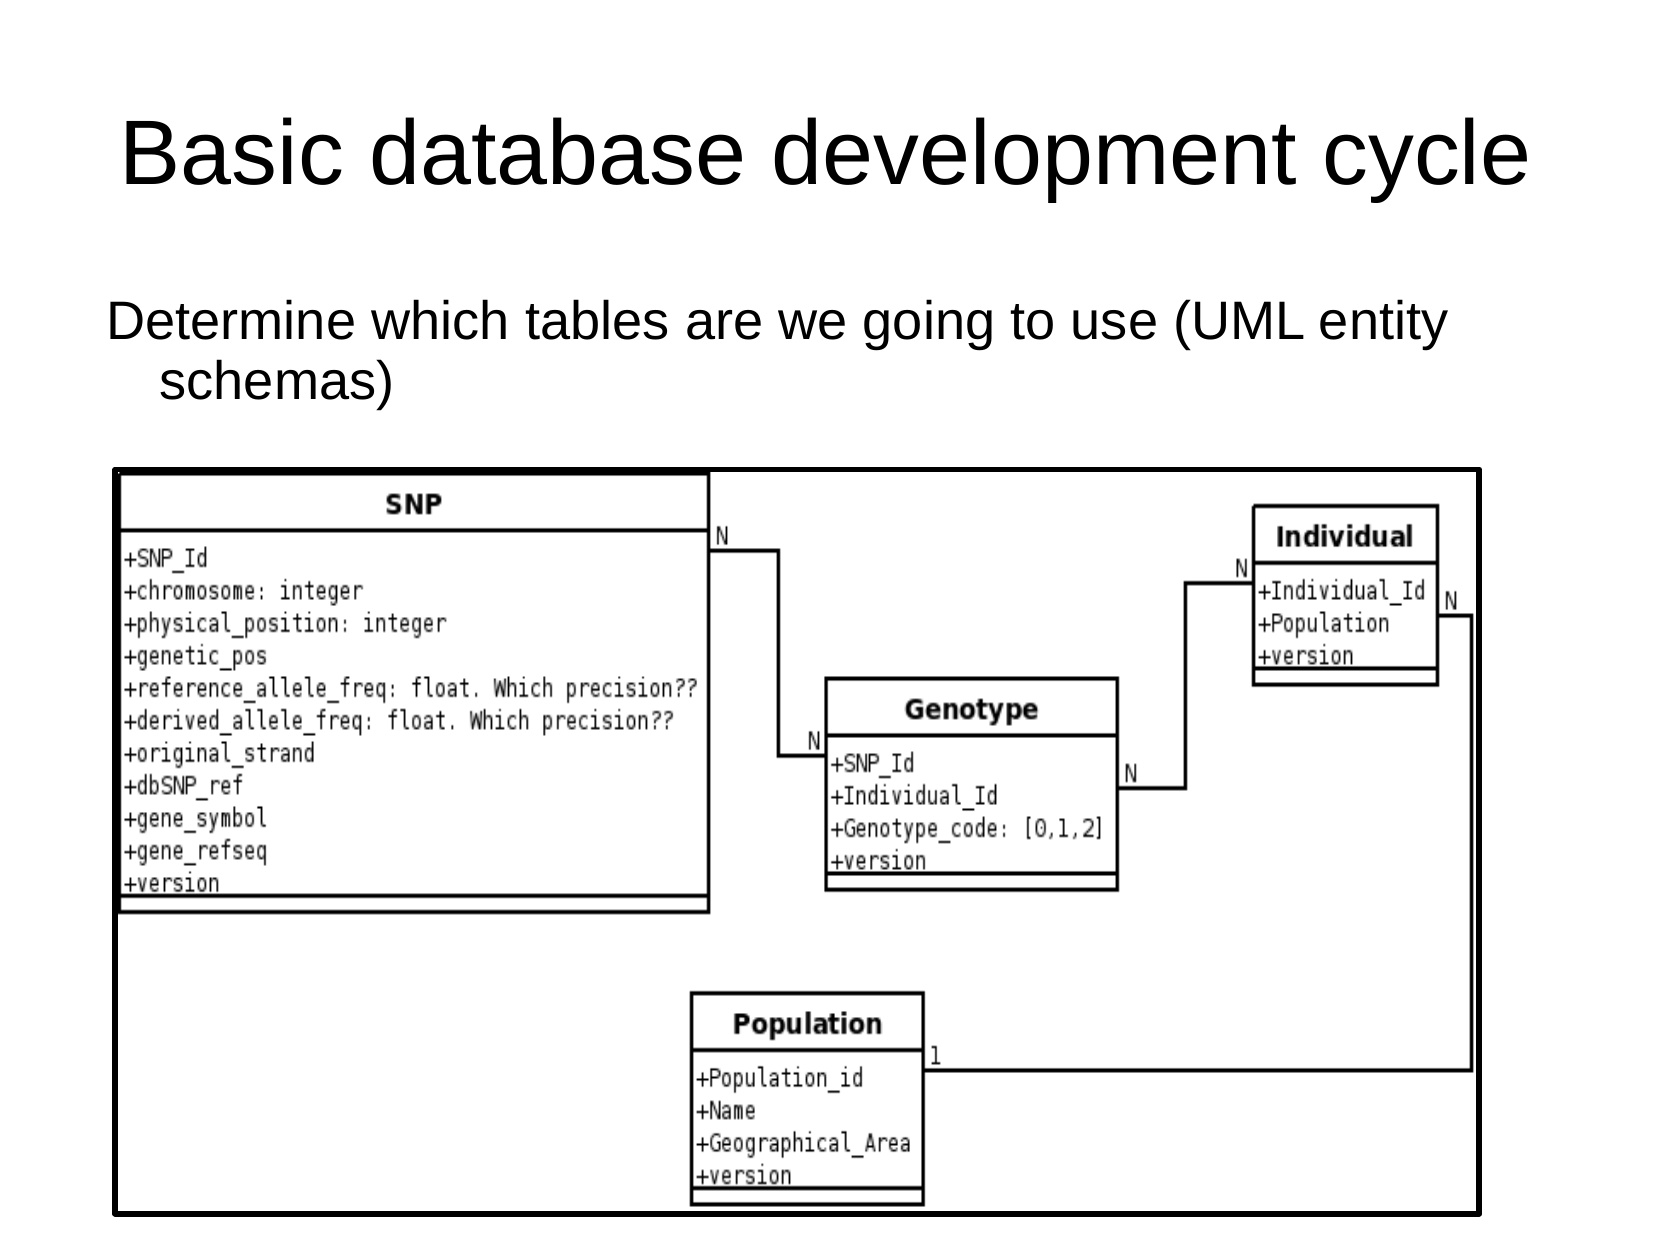

# Basic database development cycle
Determine which tables are we going to use (UML entity schemas)